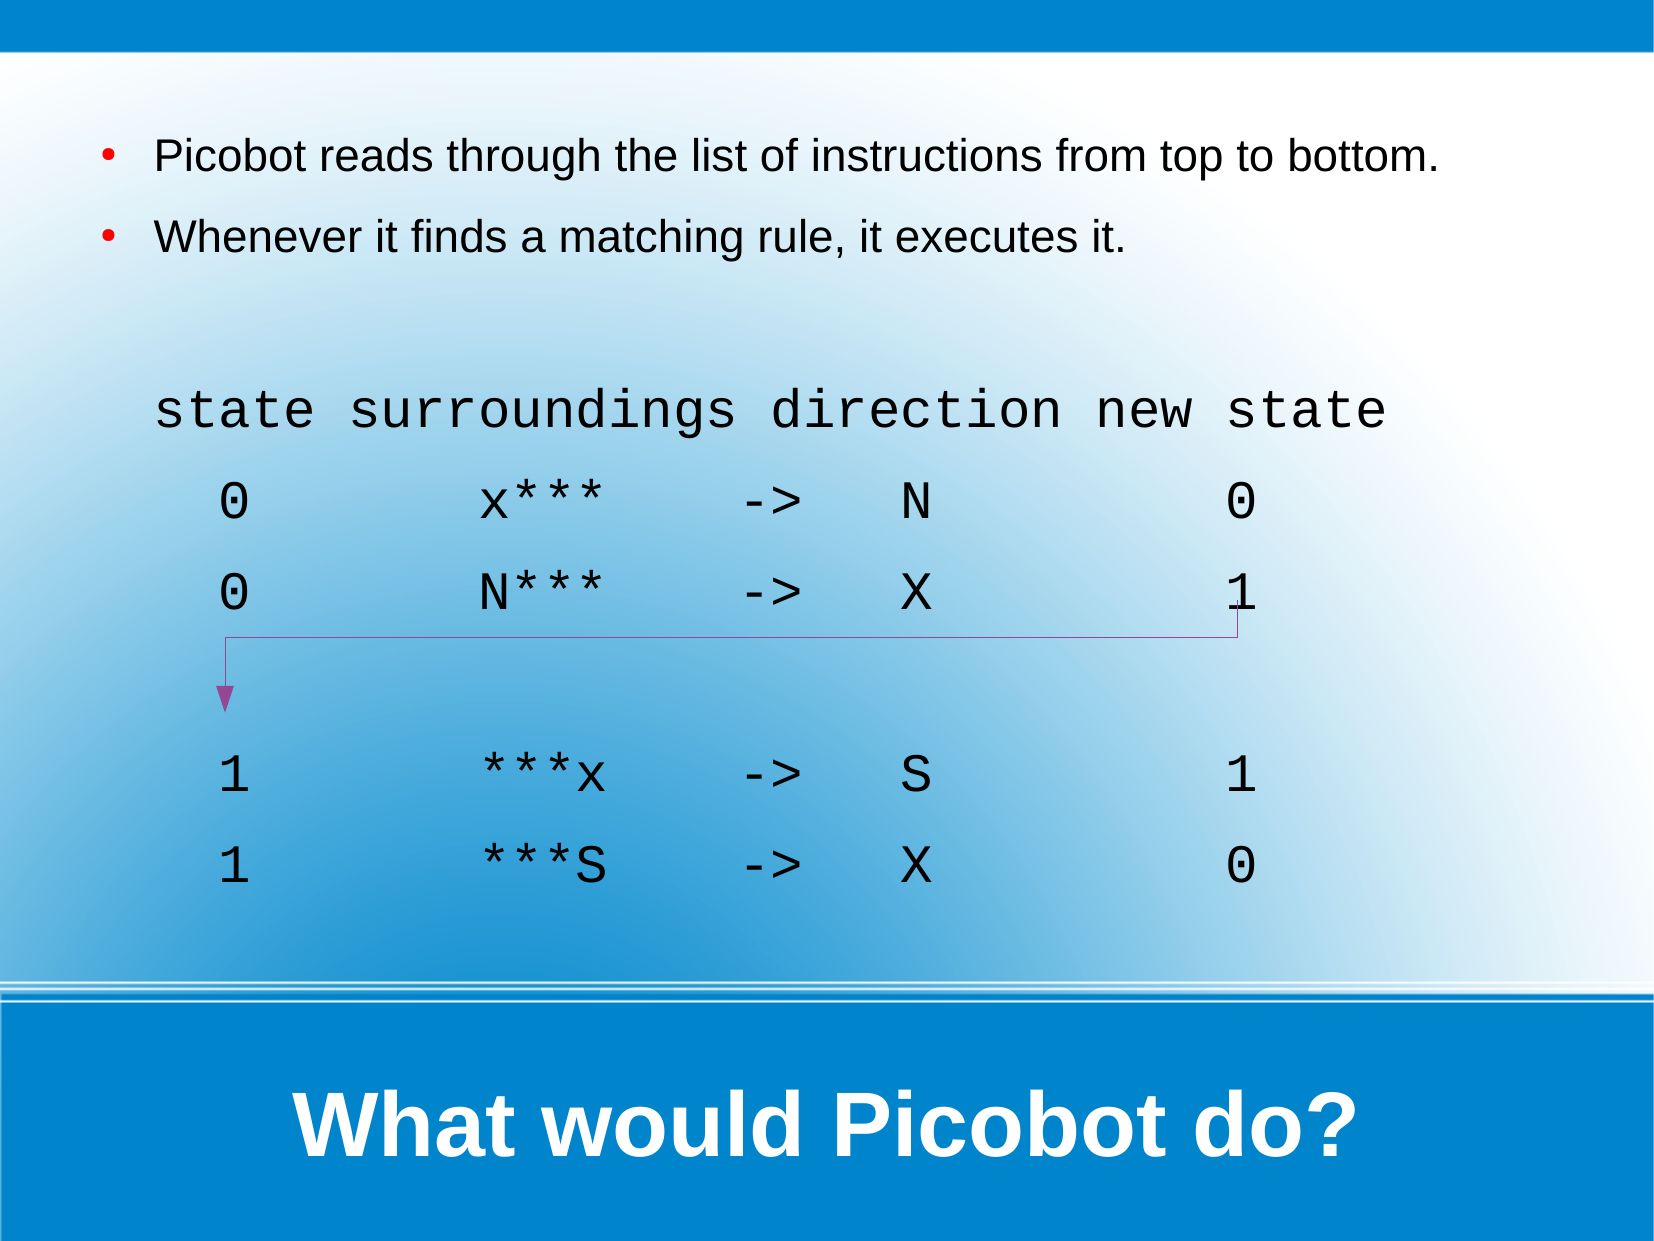

Picobot reads through the list of instructions from top to bottom.
Whenever it finds a matching rule, it executes it.
state surroundings direction new state
 0 x*** -> N 0
 0 N*** -> X 1
 1 ***x -> S 1
 1 ***S -> X 0
# What would Picobot do?